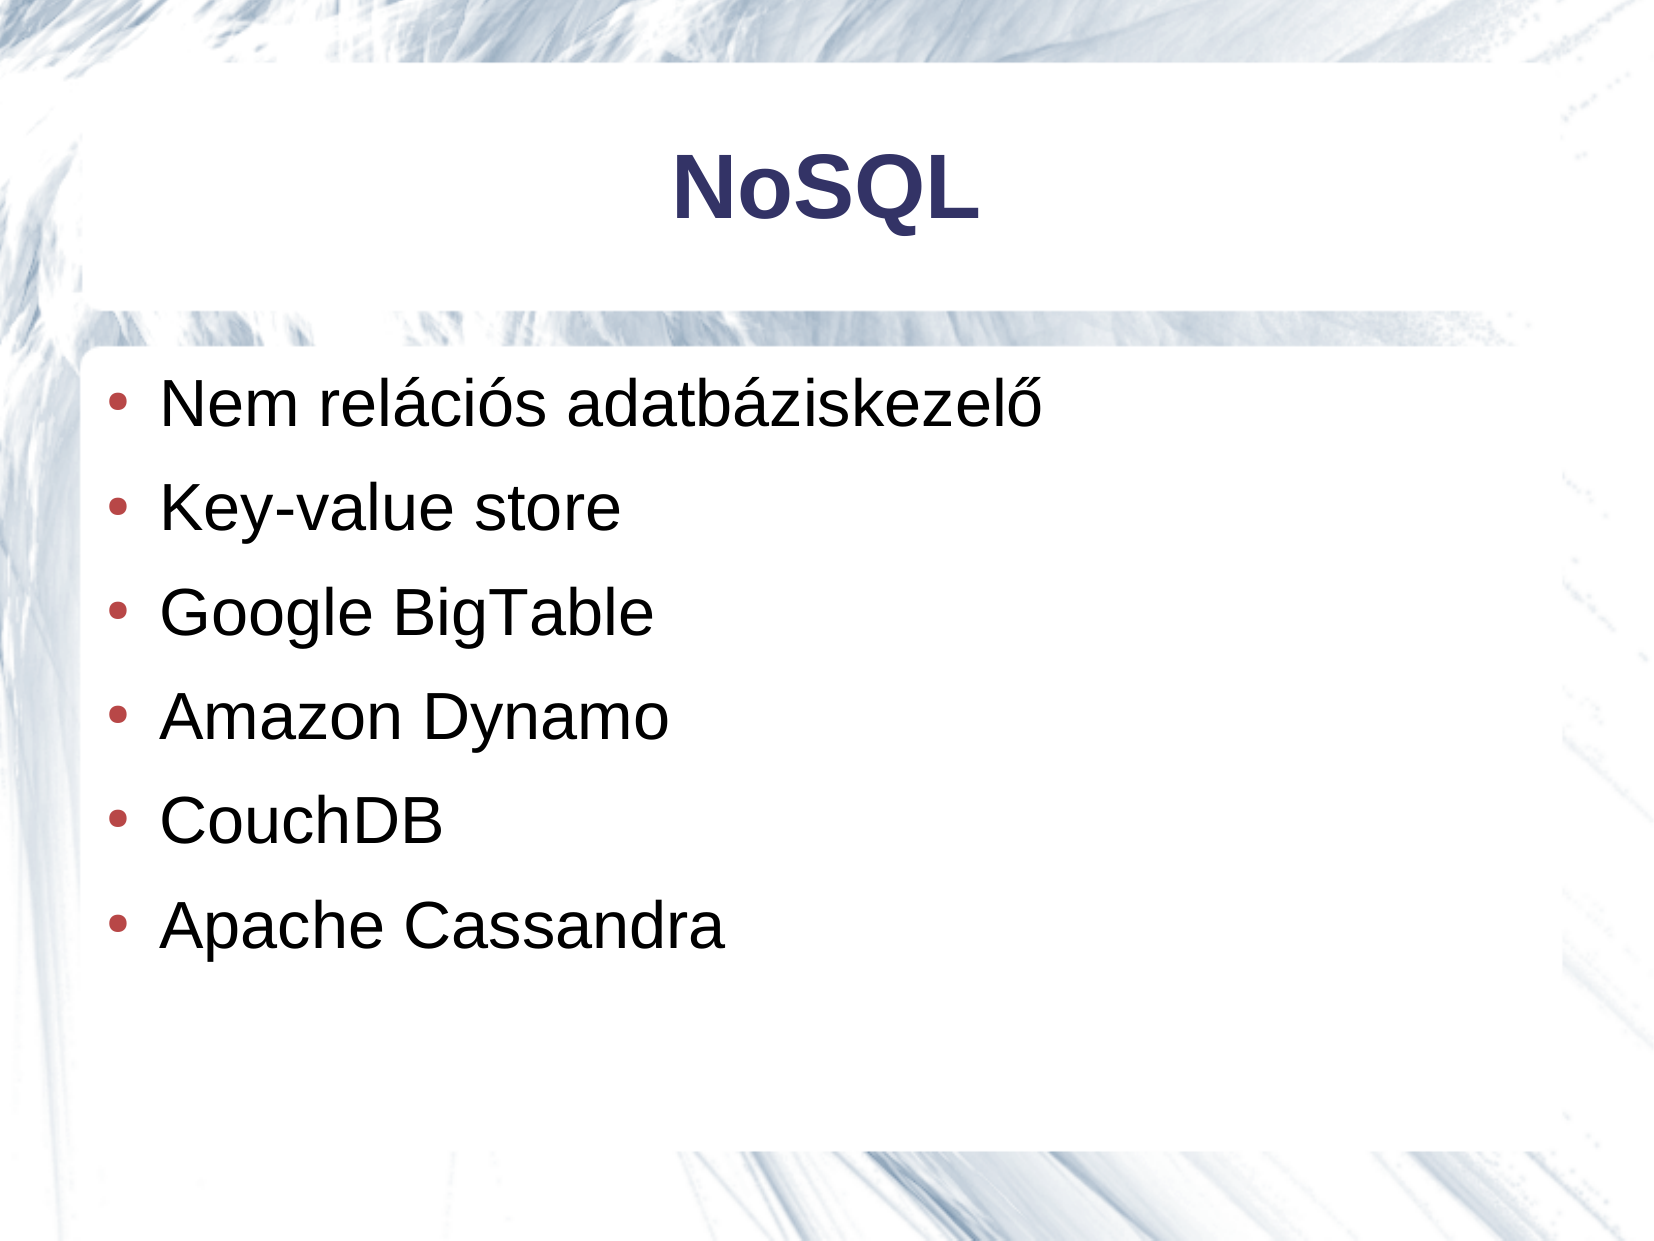

# NoSQL
Nem relációs adatbáziskezelő
Key-value store
Google BigTable
Amazon Dynamo
CouchDB
Apache Cassandra